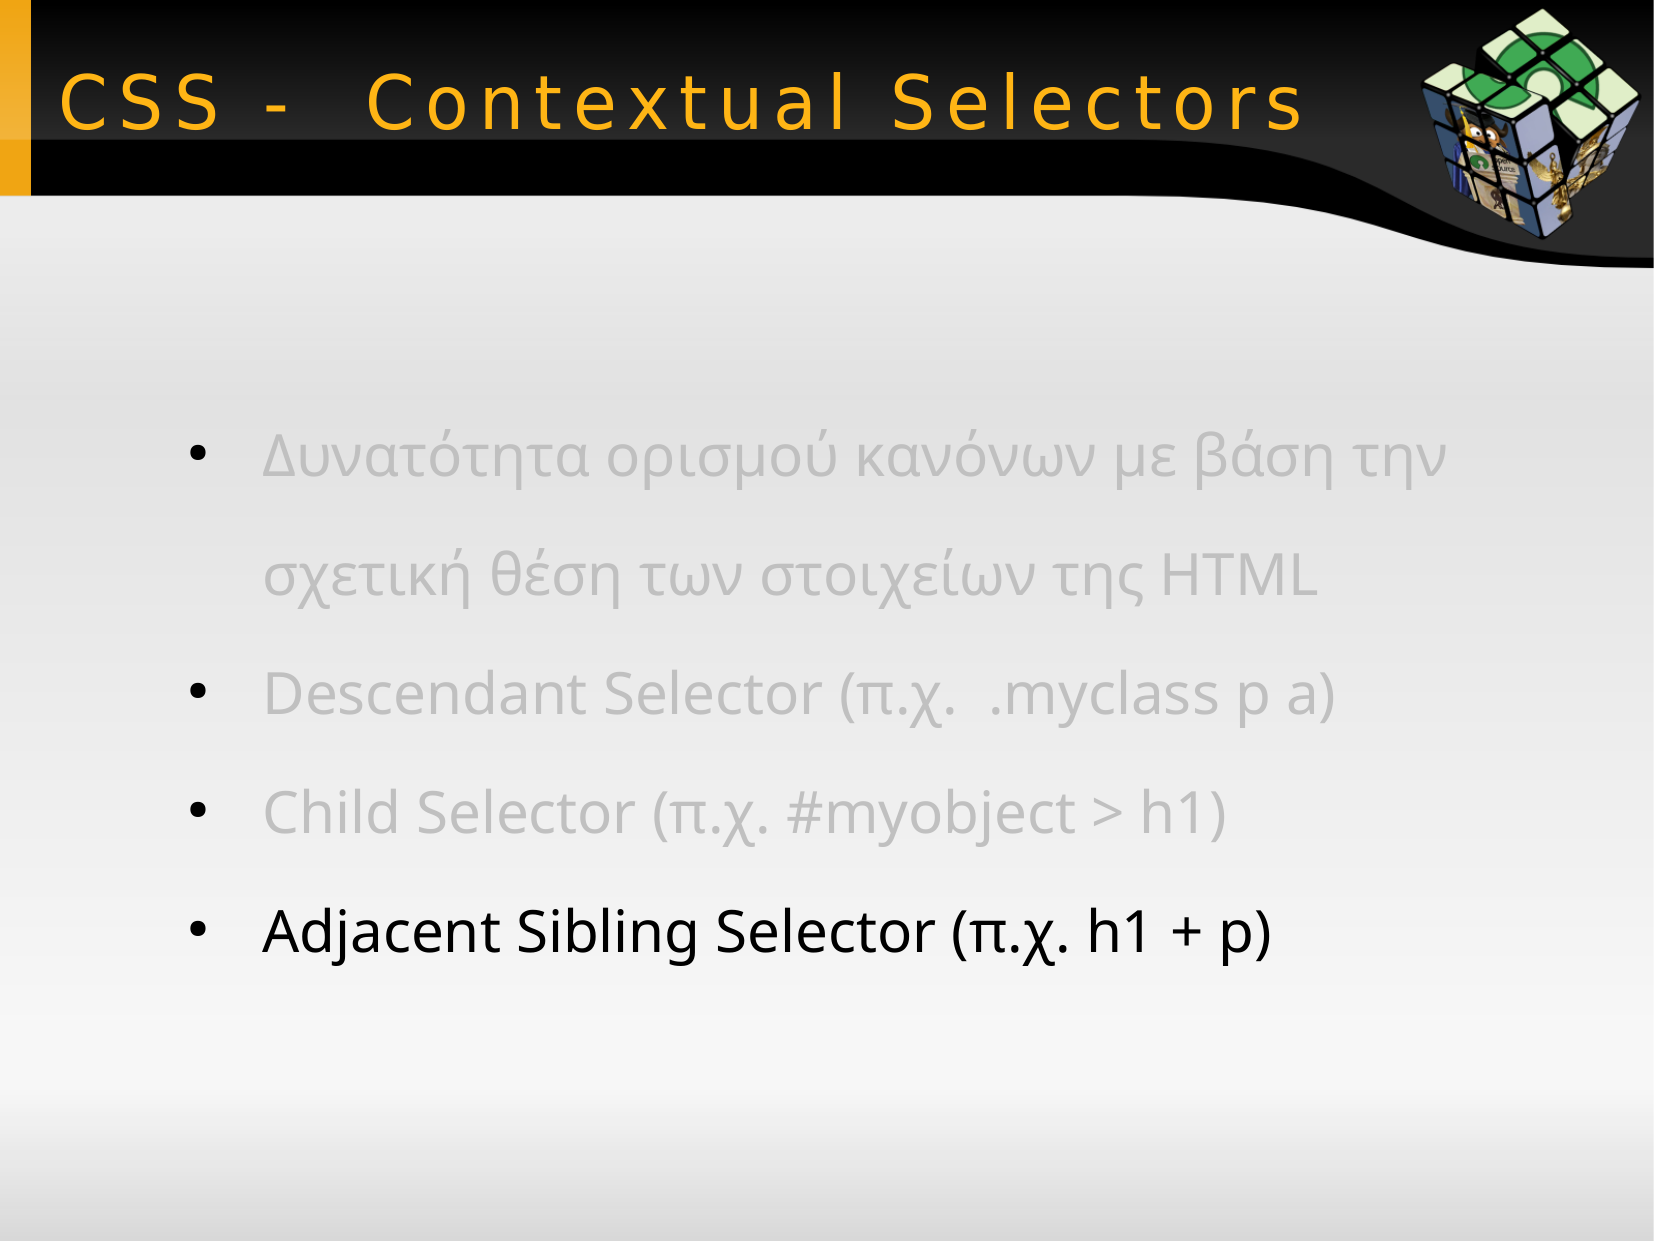

# CSS - Contextual Selectors
Δυνατότητα ορισμού κανόνων με βάση την σχετική θέση των στοιχείων της HTML
Descendant Selector (π.χ. .myclass p a)
Child Selector (π.χ. #myobject > h1)
Adjacent Sibling Selector (π.χ. h1 + p)